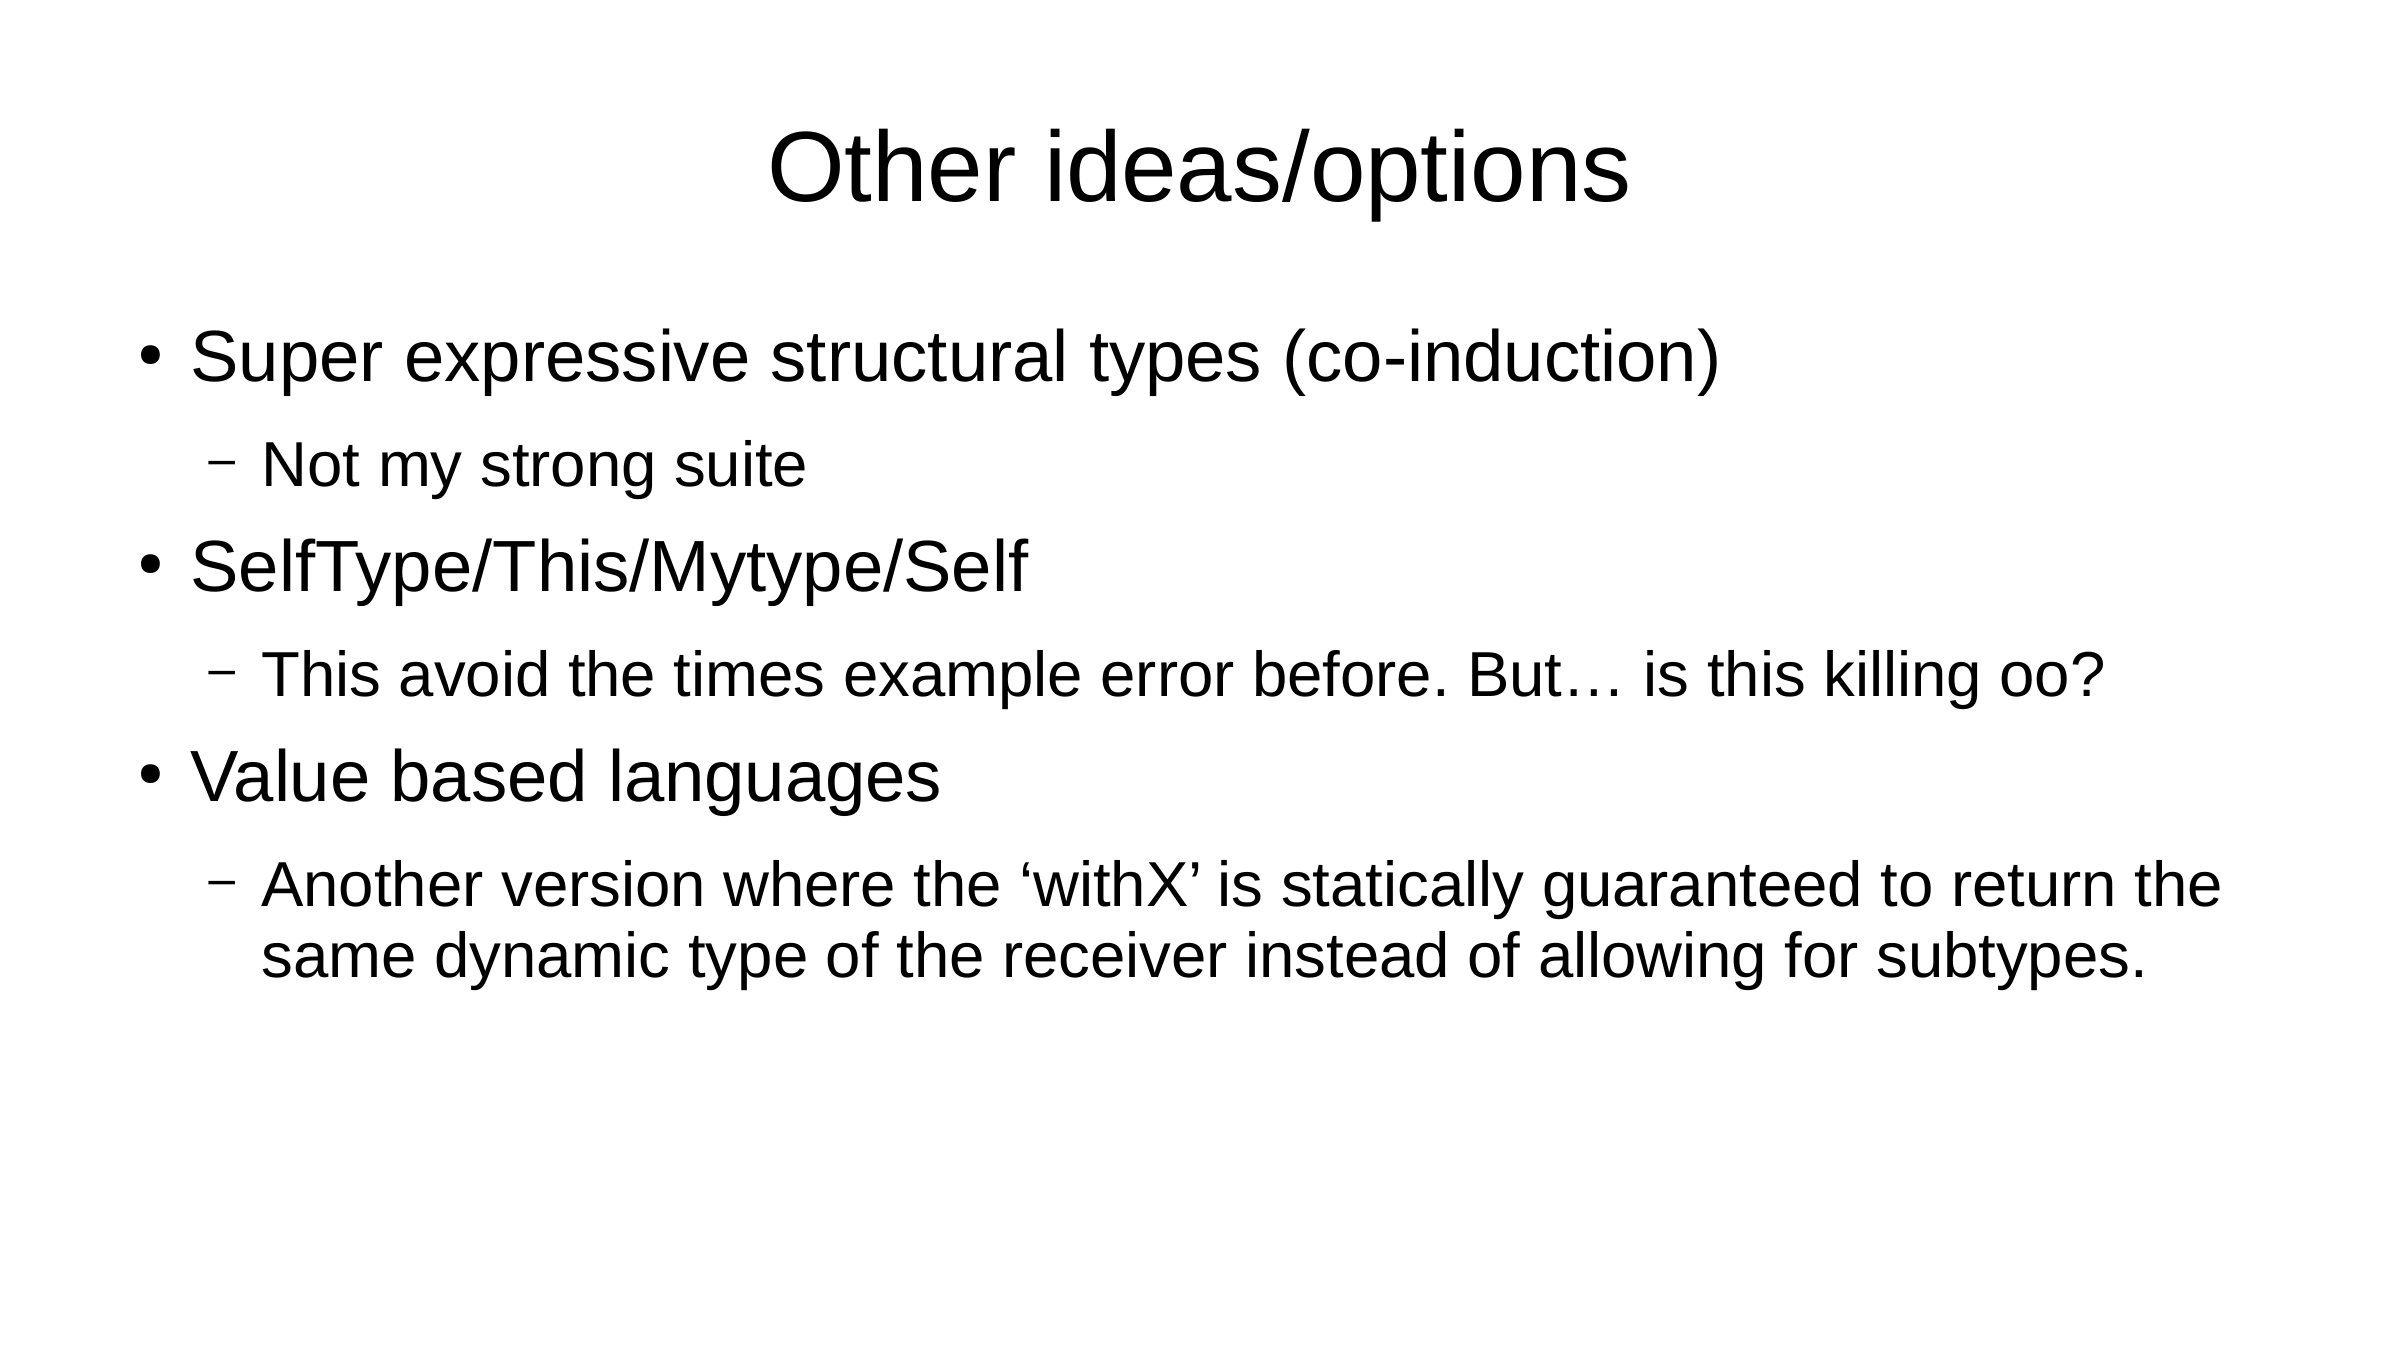

# Other ideas/options
Super expressive structural types (co-induction)
Not my strong suite
SelfType/This/Mytype/Self
This avoid the times example error before. But… is this killing oo?
Value based languages
Another version where the ‘withX’ is statically guaranteed to return the same dynamic type of the receiver instead of allowing for subtypes.